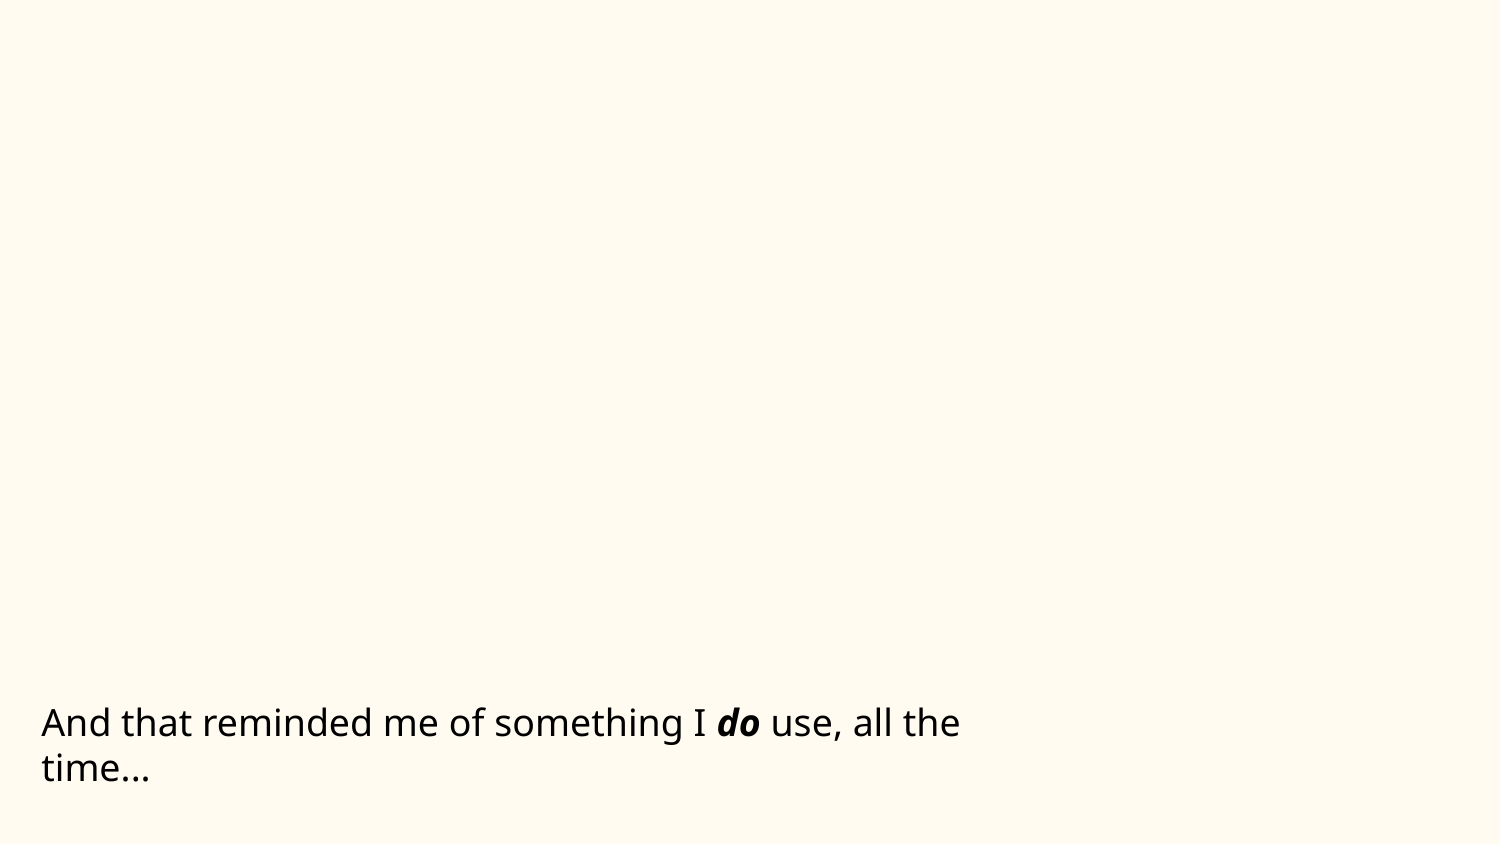

# And that reminded me of something I do use, all the time...